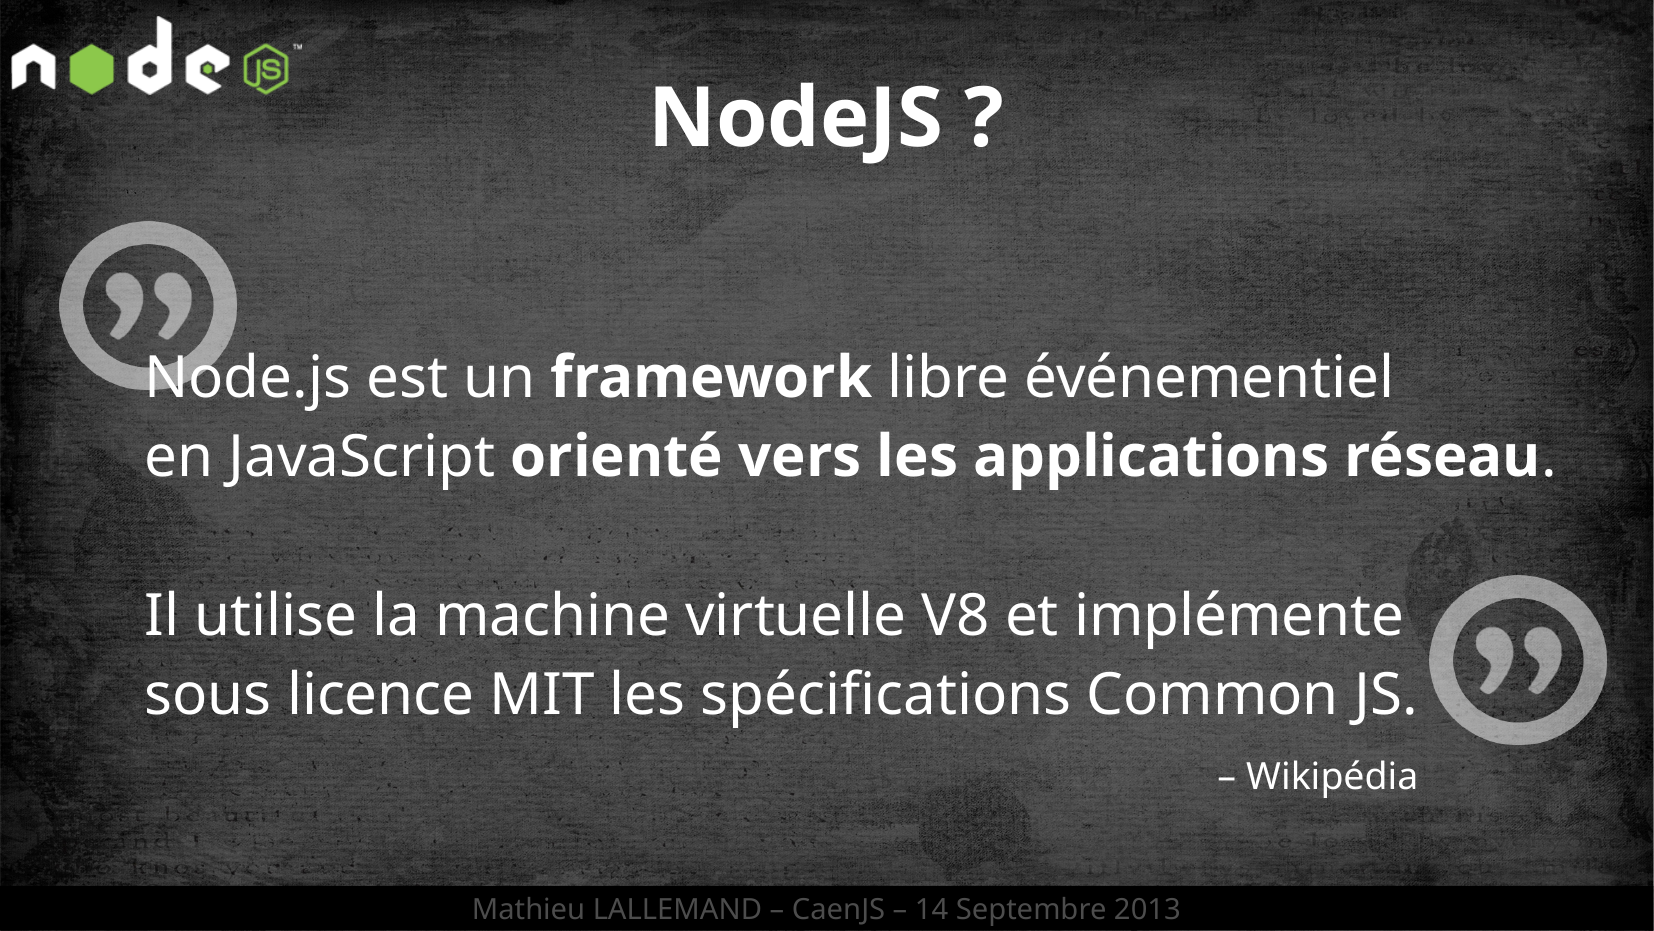

# NodeJS ?
Node.js est un framework libre événementiel
en JavaScript orienté vers les applications réseau.
Il utilise la machine virtuelle V8 et implémente
sous licence MIT les spécifications Common JS.
 – Wikipédia
Mathieu LALLEMAND – CaenJS – 14 Septembre 2013